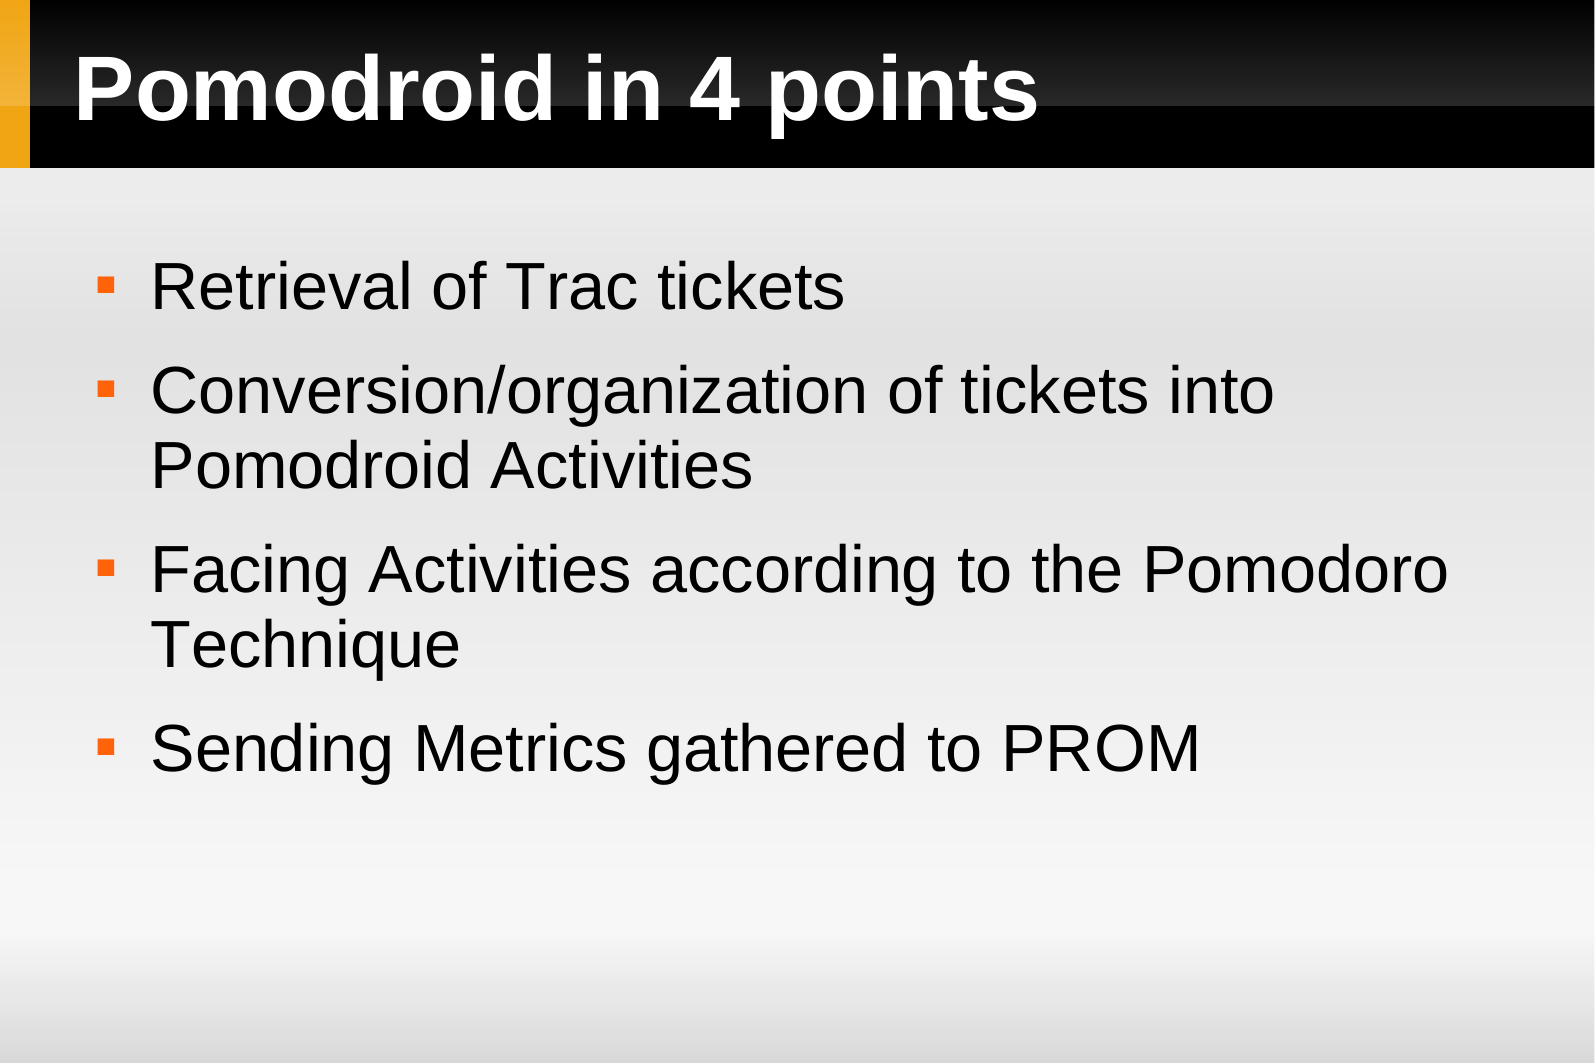

# Pomodroid in 4 points
Retrieval of Trac tickets
Conversion/organization of tickets into Pomodroid Activities
Facing Activities according to the Pomodoro Technique
Sending Metrics gathered to PROM